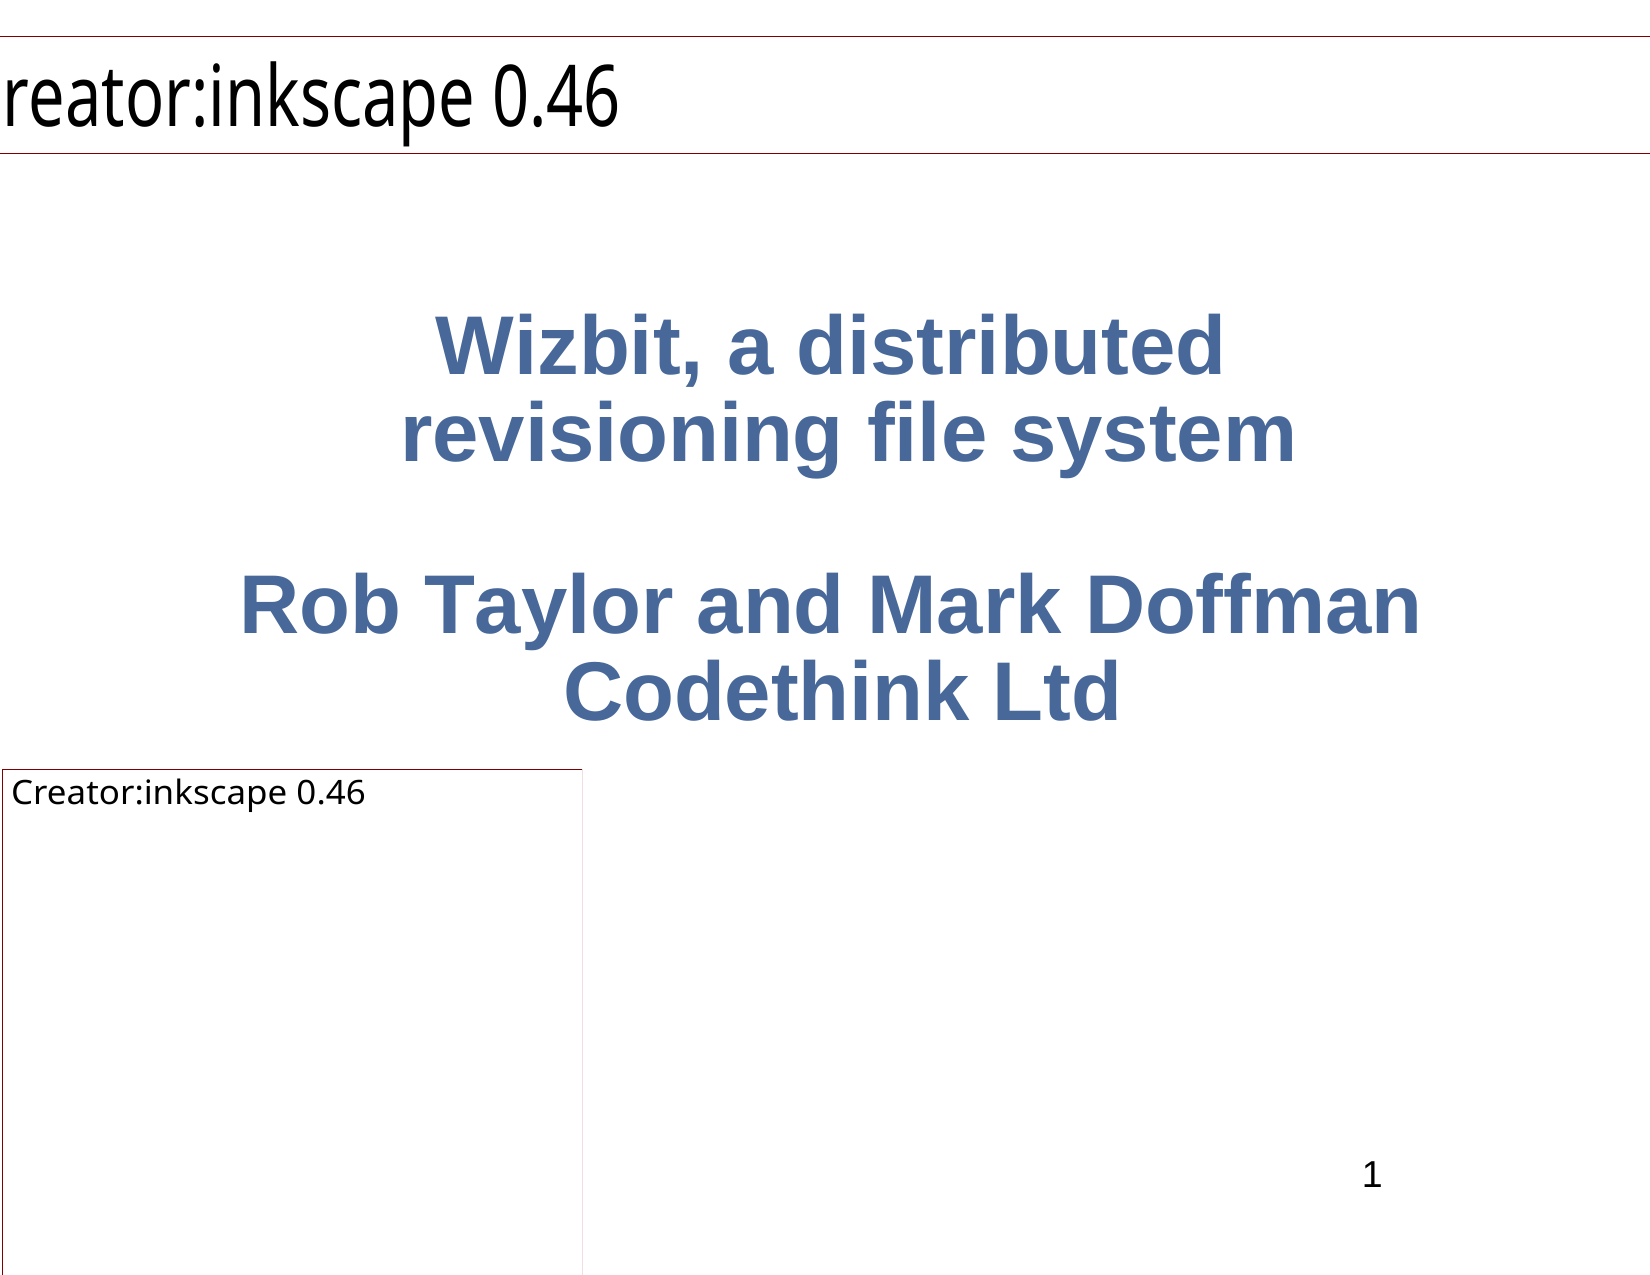

# Wizbit, a distributed revisioning file system
Rob Taylor and Mark Doffman
 Codethink Ltd